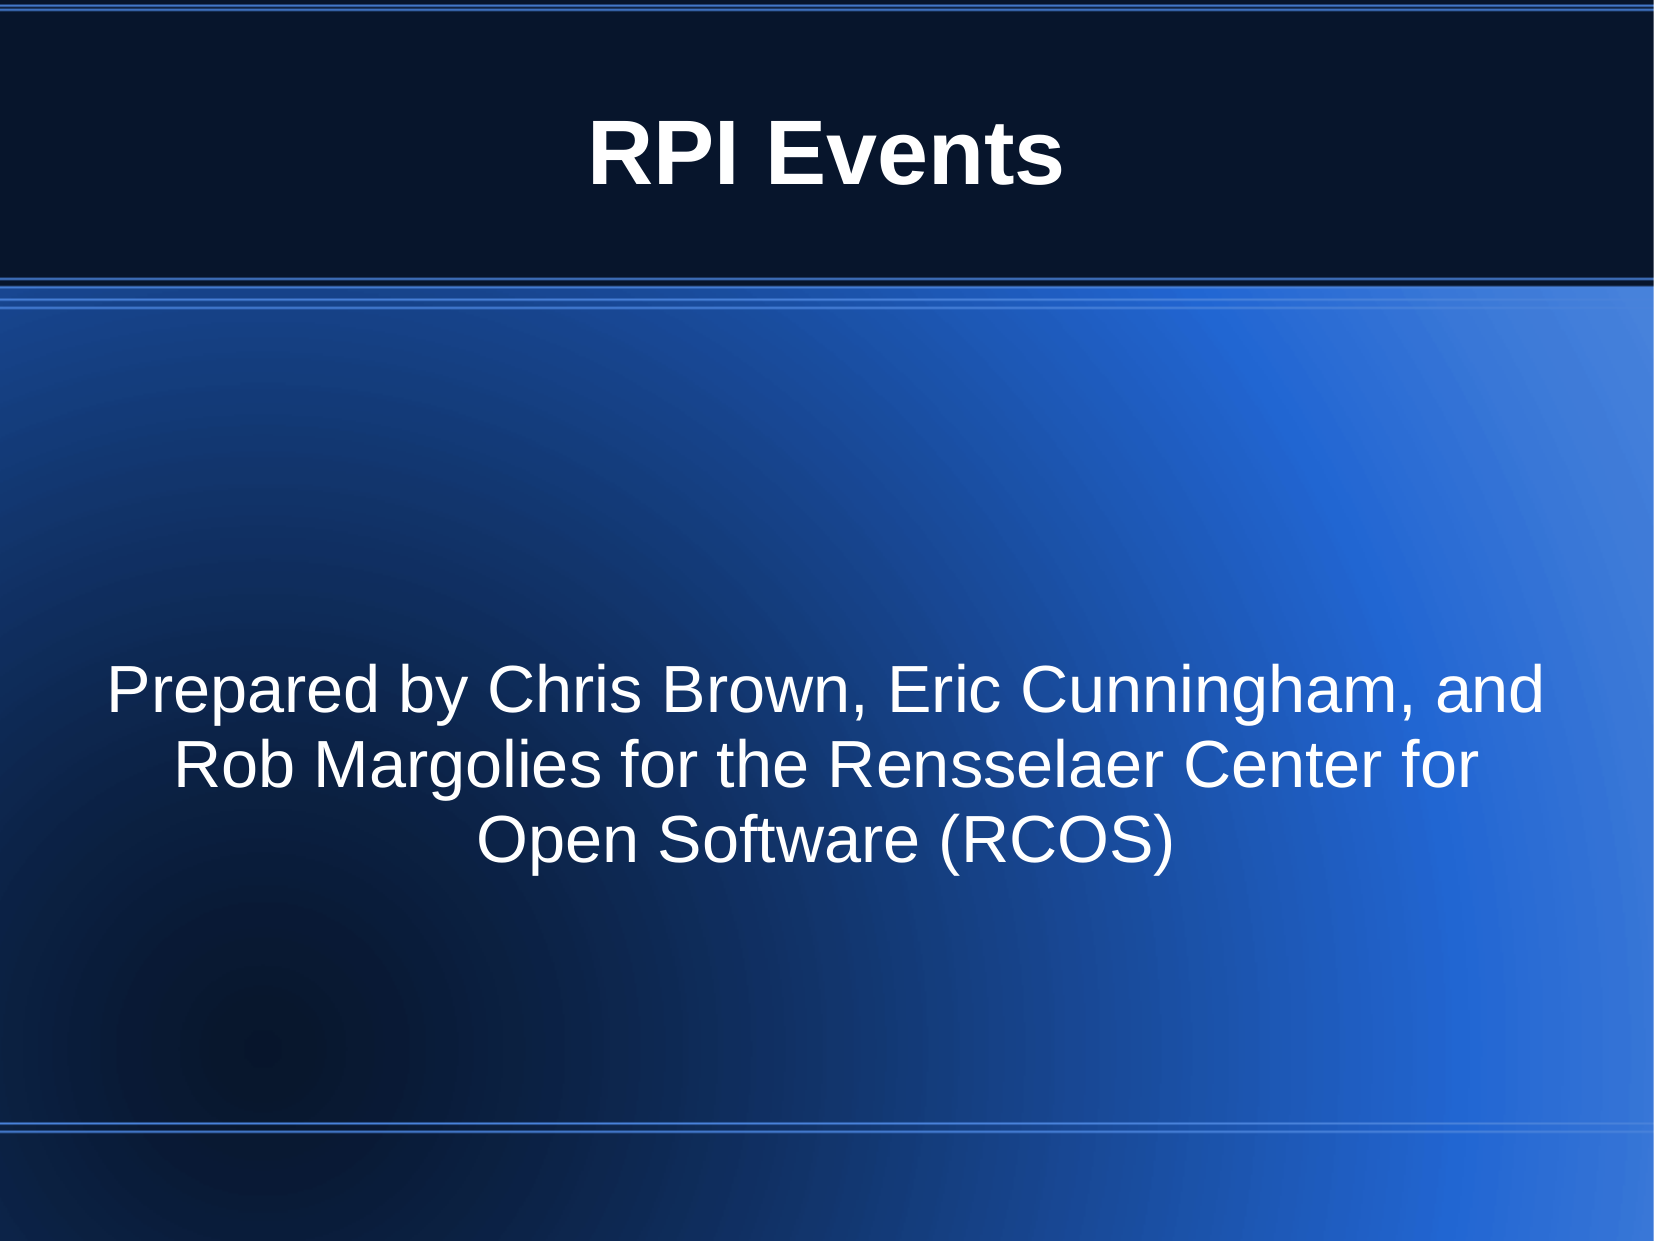

# RPI Events
Prepared by Chris Brown, Eric Cunningham, and Rob Margolies for the Rensselaer Center for Open Software (RCOS)